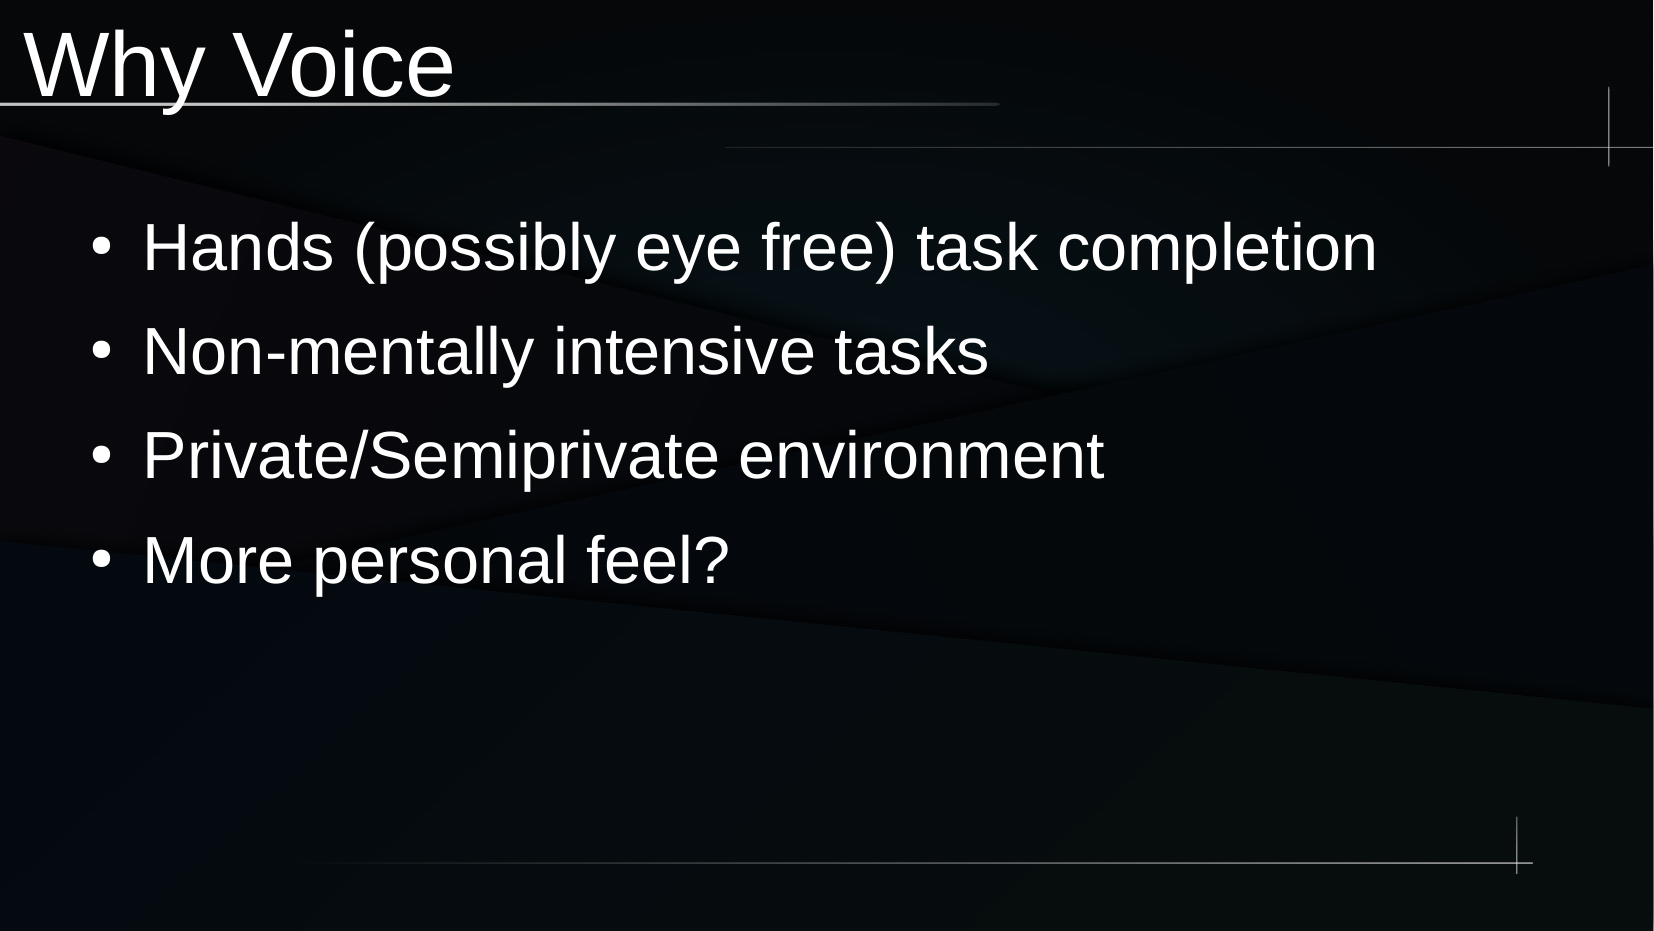

# Why Voice
Hands (possibly eye free) task completion
Non-mentally intensive tasks
Private/Semiprivate environment
More personal feel?